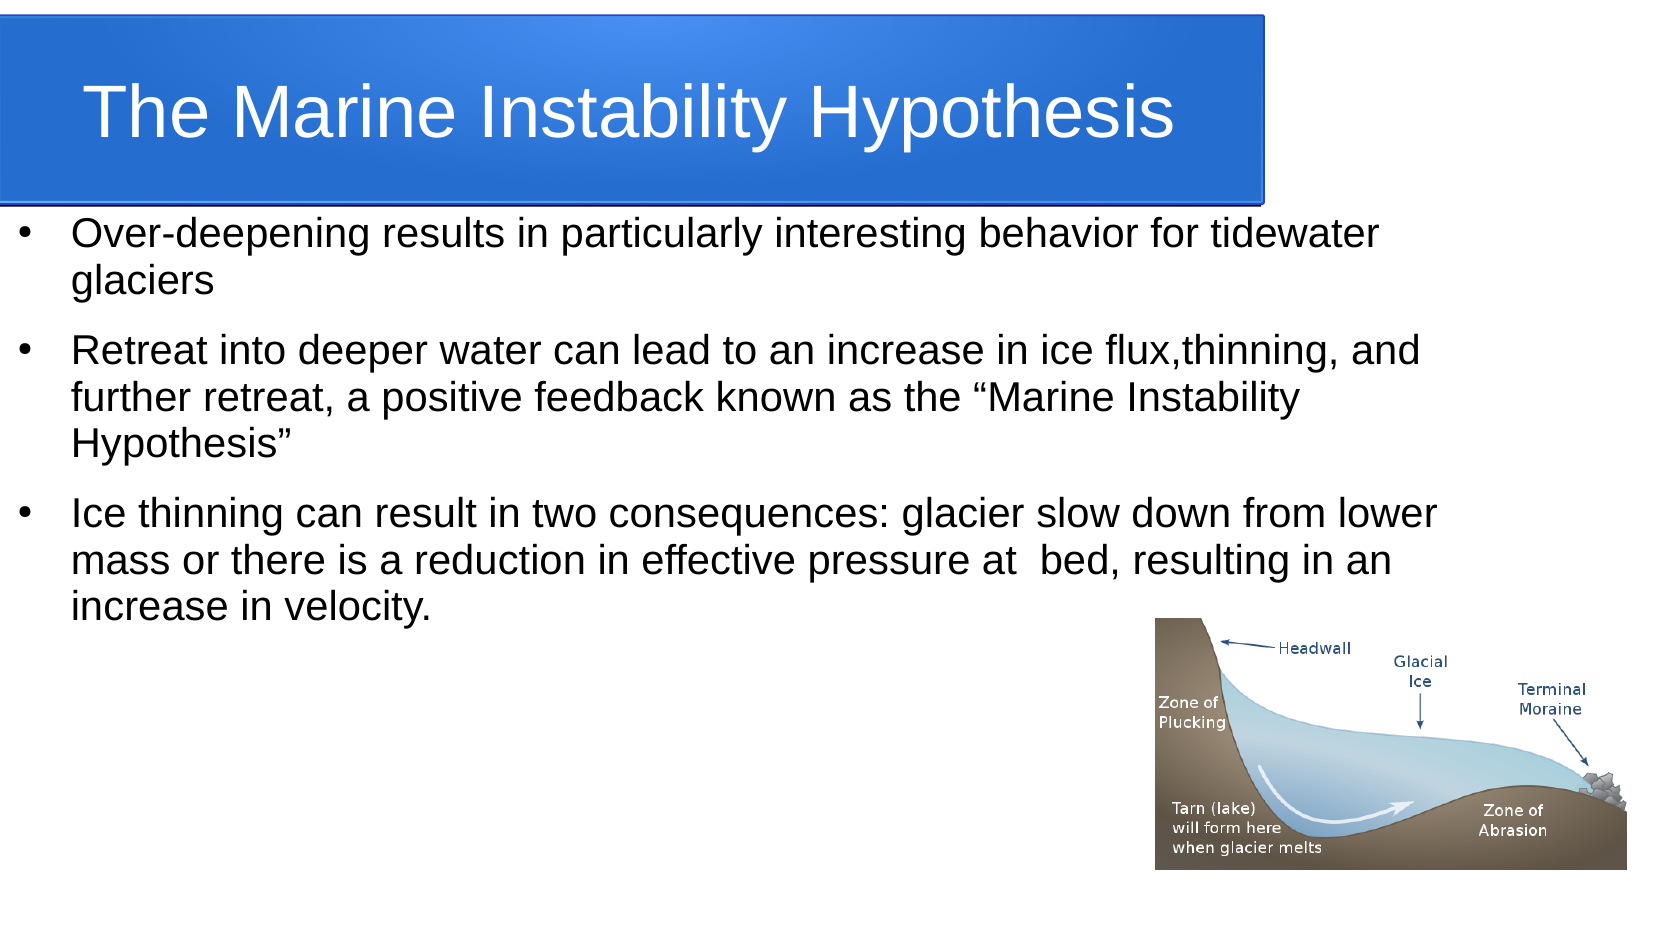

# The Marine Instability Hypothesis
Over-deepening results in particularly interesting behavior for tidewater glaciers
Retreat into deeper water can lead to an increase in ice flux,thinning, and further retreat, a positive feedback known as the “Marine Instability Hypothesis”
Ice thinning can result in two consequences: glacier slow down from lower mass or there is a reduction in effective pressure at bed, resulting in an increase in velocity.